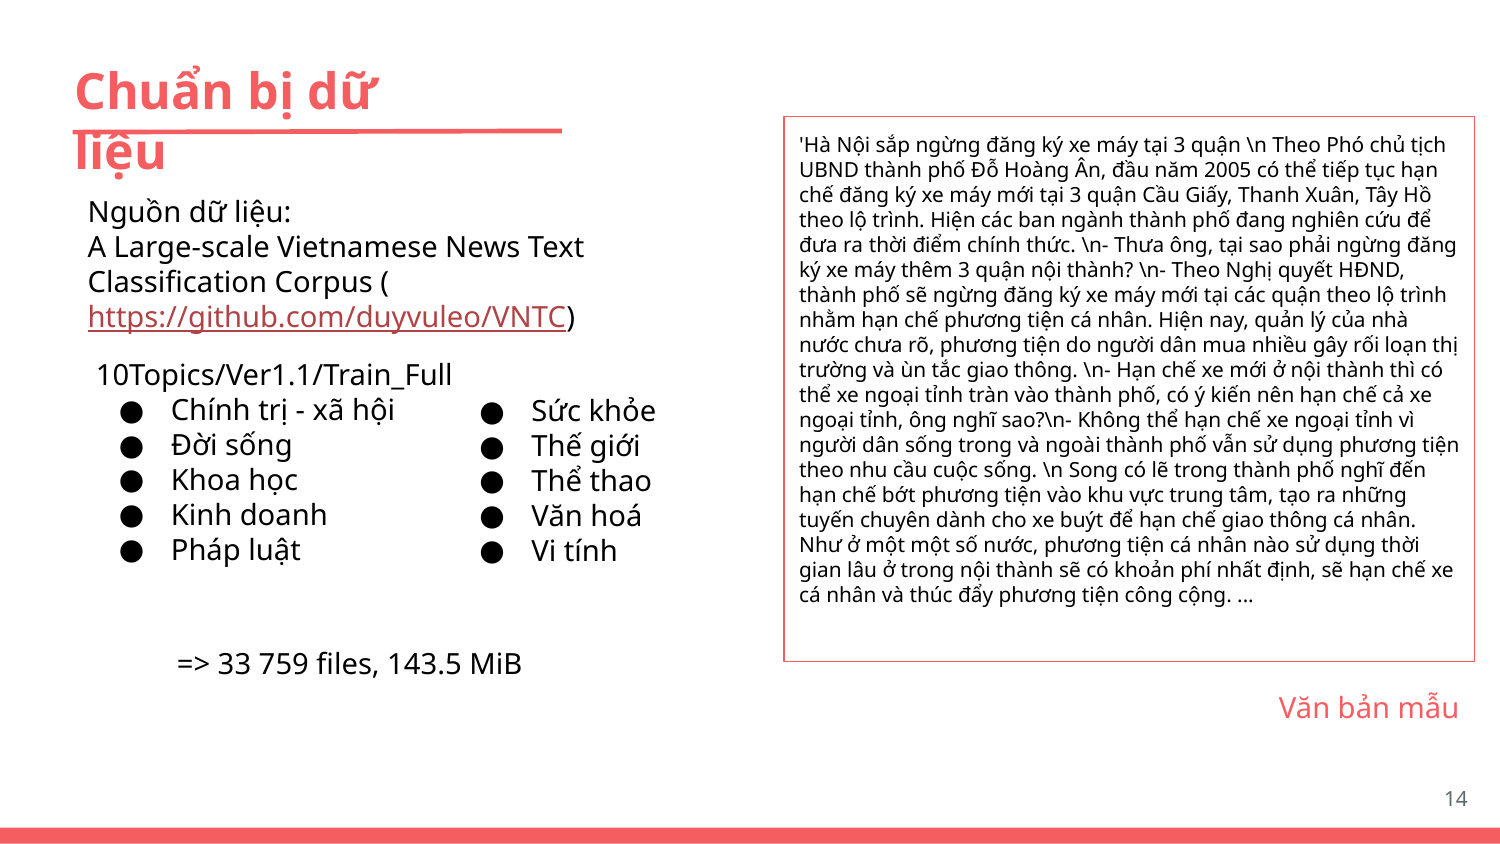

Chuẩn bị dữ liệu
'Hà Nội sắp ngừng đăng ký xe máy tại 3 quận \n Theo Phó chủ tịch UBND thành phố Đỗ Hoàng Ân, đầu năm 2005 có thể tiếp tục hạn chế đăng ký xe máy mới tại 3 quận Cầu Giấy, Thanh Xuân, Tây Hồ theo lộ trình. Hiện các ban ngành thành phố đang nghiên cứu để đưa ra thời điểm chính thức. \n- Thưa ông, tại sao phải ngừng đăng ký xe máy thêm 3 quận nội thành? \n- Theo Nghị quyết HĐND, thành phố sẽ ngừng đăng ký xe máy mới tại các quận theo lộ trình nhằm hạn chế phương tiện cá nhân. Hiện nay, quản lý của nhà nước chưa rõ, phương tiện do người dân mua nhiều gây rối loạn thị trường và ùn tắc giao thông. \n- Hạn chế xe mới ở nội thành thì có thể xe ngoại tỉnh tràn vào thành phố, có ý kiến nên hạn chế cả xe ngoại tỉnh, ông nghĩ sao?\n- Không thể hạn chế xe ngoại tỉnh vì người dân sống trong và ngoài thành phố vẫn sử dụng phương tiện theo nhu cầu cuộc sống. \n Song có lẽ trong thành phố nghĩ đến hạn chế bớt phương tiện vào khu vực trung tâm, tạo ra những tuyến chuyên dành cho xe buýt để hạn chế giao thông cá nhân. Như ở một một số nước, phương tiện cá nhân nào sử dụng thời gian lâu ở trong nội thành sẽ có khoản phí nhất định, sẽ hạn chế xe cá nhân và thúc đẩy phương tiện công cộng. ...
Nguồn dữ liệu:
A Large-scale Vietnamese News Text Classification Corpus (https://github.com/duyvuleo/VNTC)
10Topics/Ver1.1/Train_Full
Chính trị - xã hội
Đời sống
Khoa học
Kinh doanh
Pháp luật
Sức khỏe
Thế giới
Thể thao
Văn hoá
Vi tính
=> 33 759 files, 143.5 MiB
Văn bản mẫu